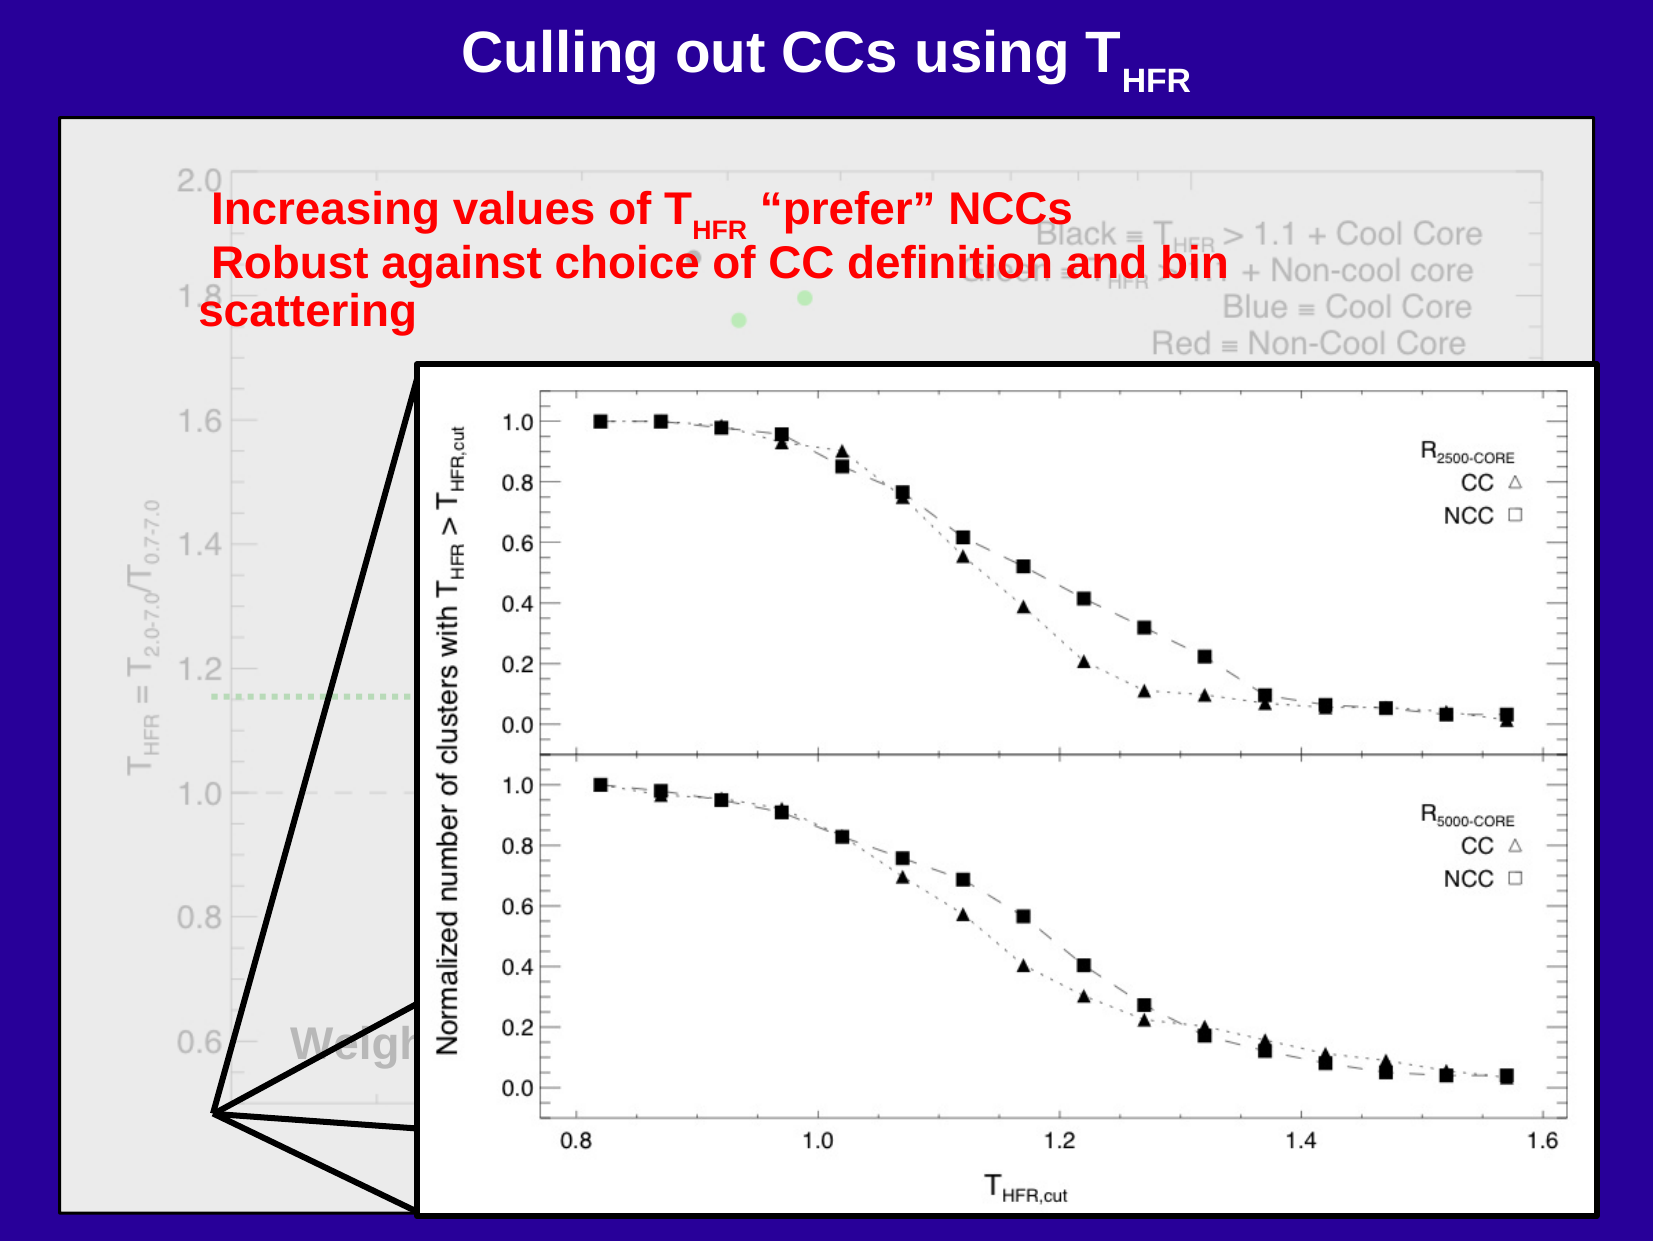

Culling out CCs using THFR
 Increasing values of THFR “prefer” NCCs
 Robust against choice of CC definition and bin scattering
Weighted Average of THFR = 1.16 (SD 0.12 ; SDOM 0.01)